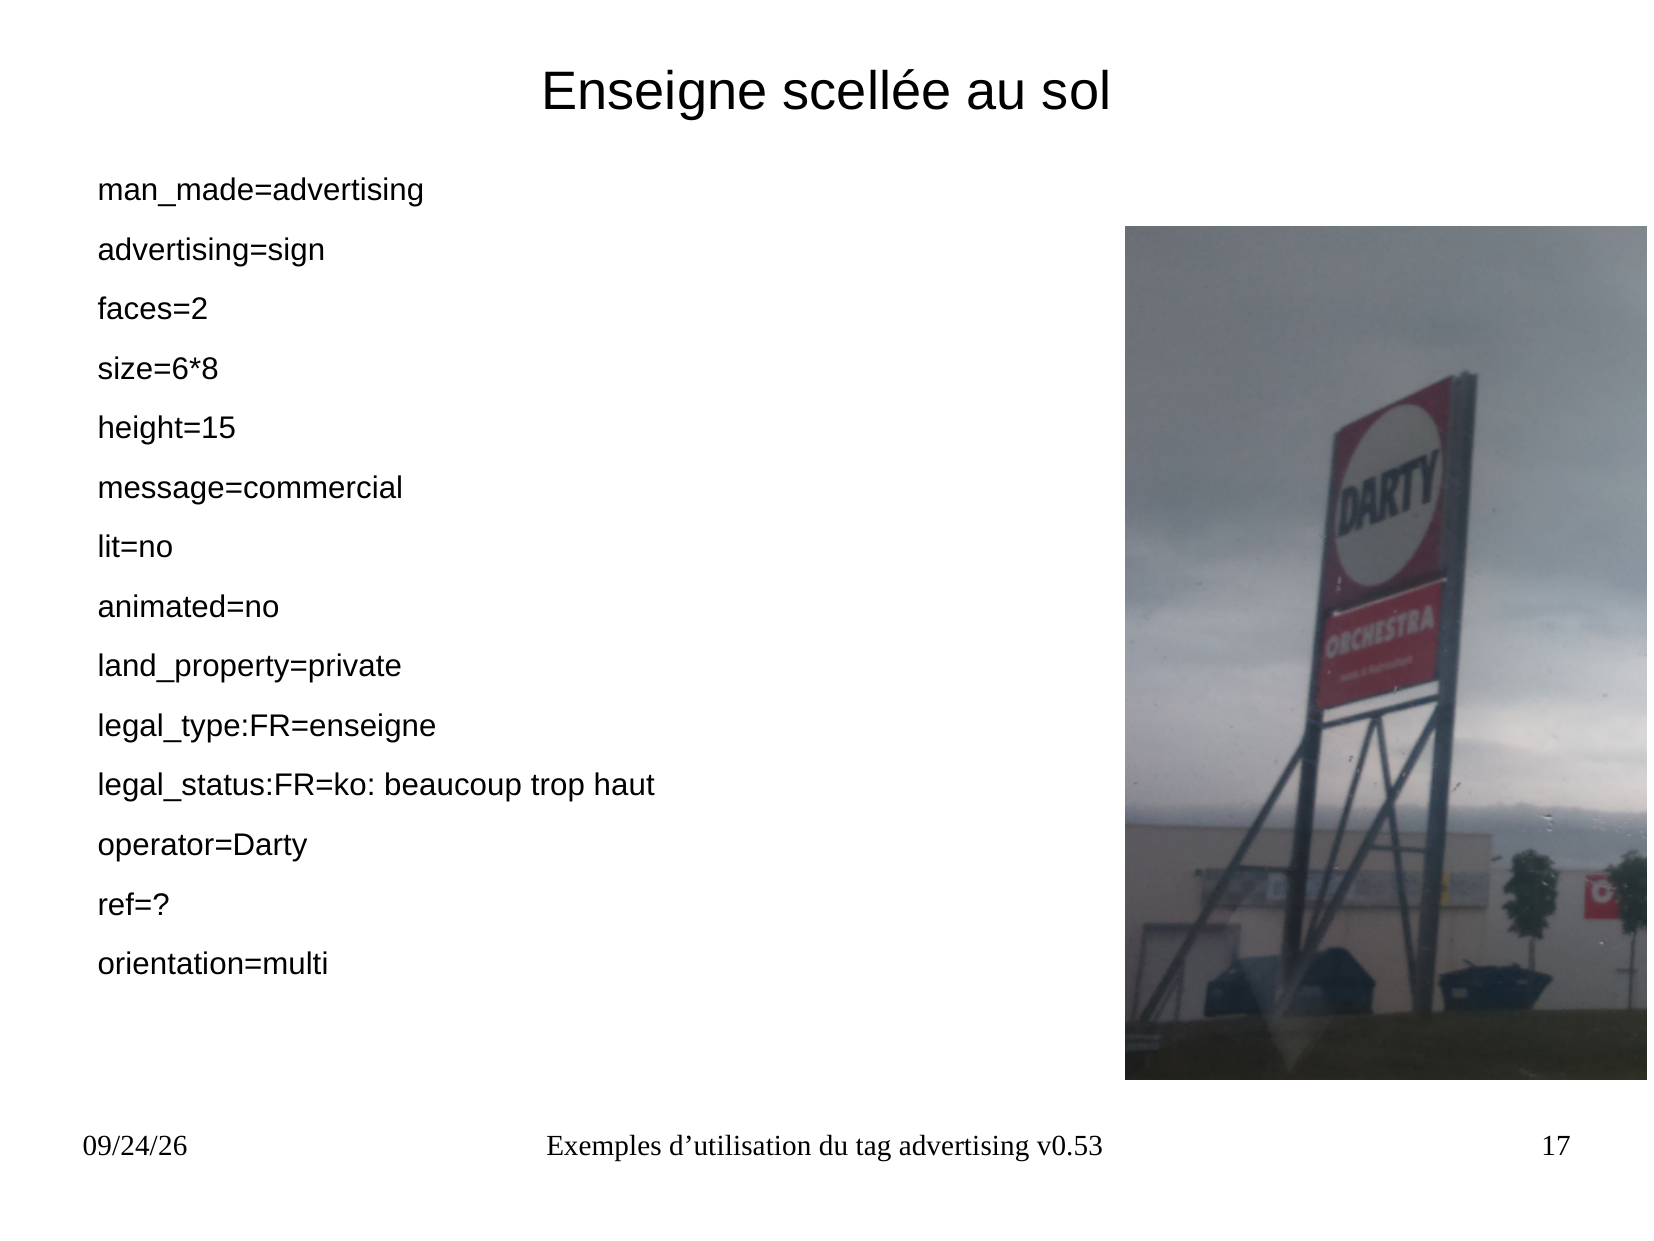

# Enseigne scellée au sol
man_made=advertising
advertising=sign
faces=2
size=6*8
height=15
message=commercial
lit=no
animated=no
land_property=private
legal_type:FR=enseigne
legal_status:FR=ko: beaucoup trop haut
operator=Darty
ref=?
orientation=multi
17